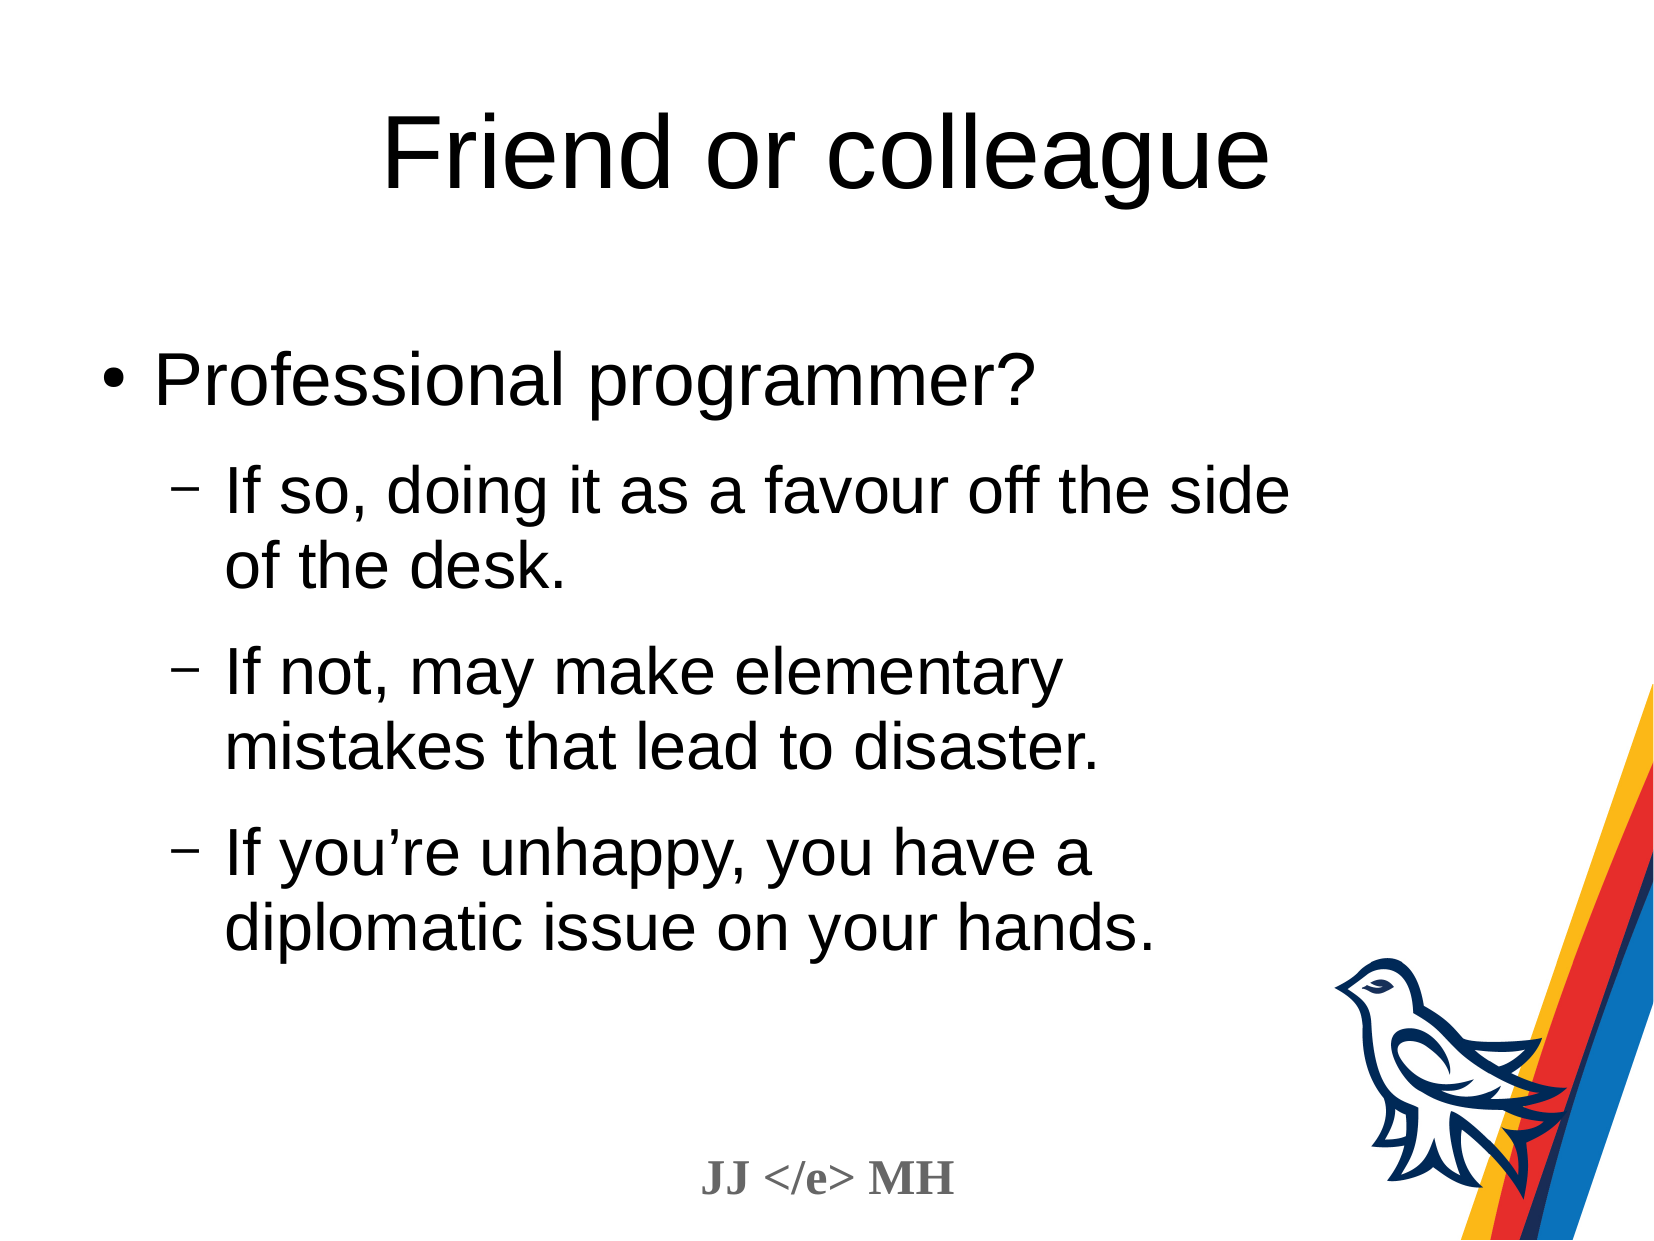

# Friend or colleague
Professional programmer?
If so, doing it as a favour off the side of the desk.
If not, may make elementary mistakes that lead to disaster.
If you’re unhappy, you have a diplomatic issue on your hands.